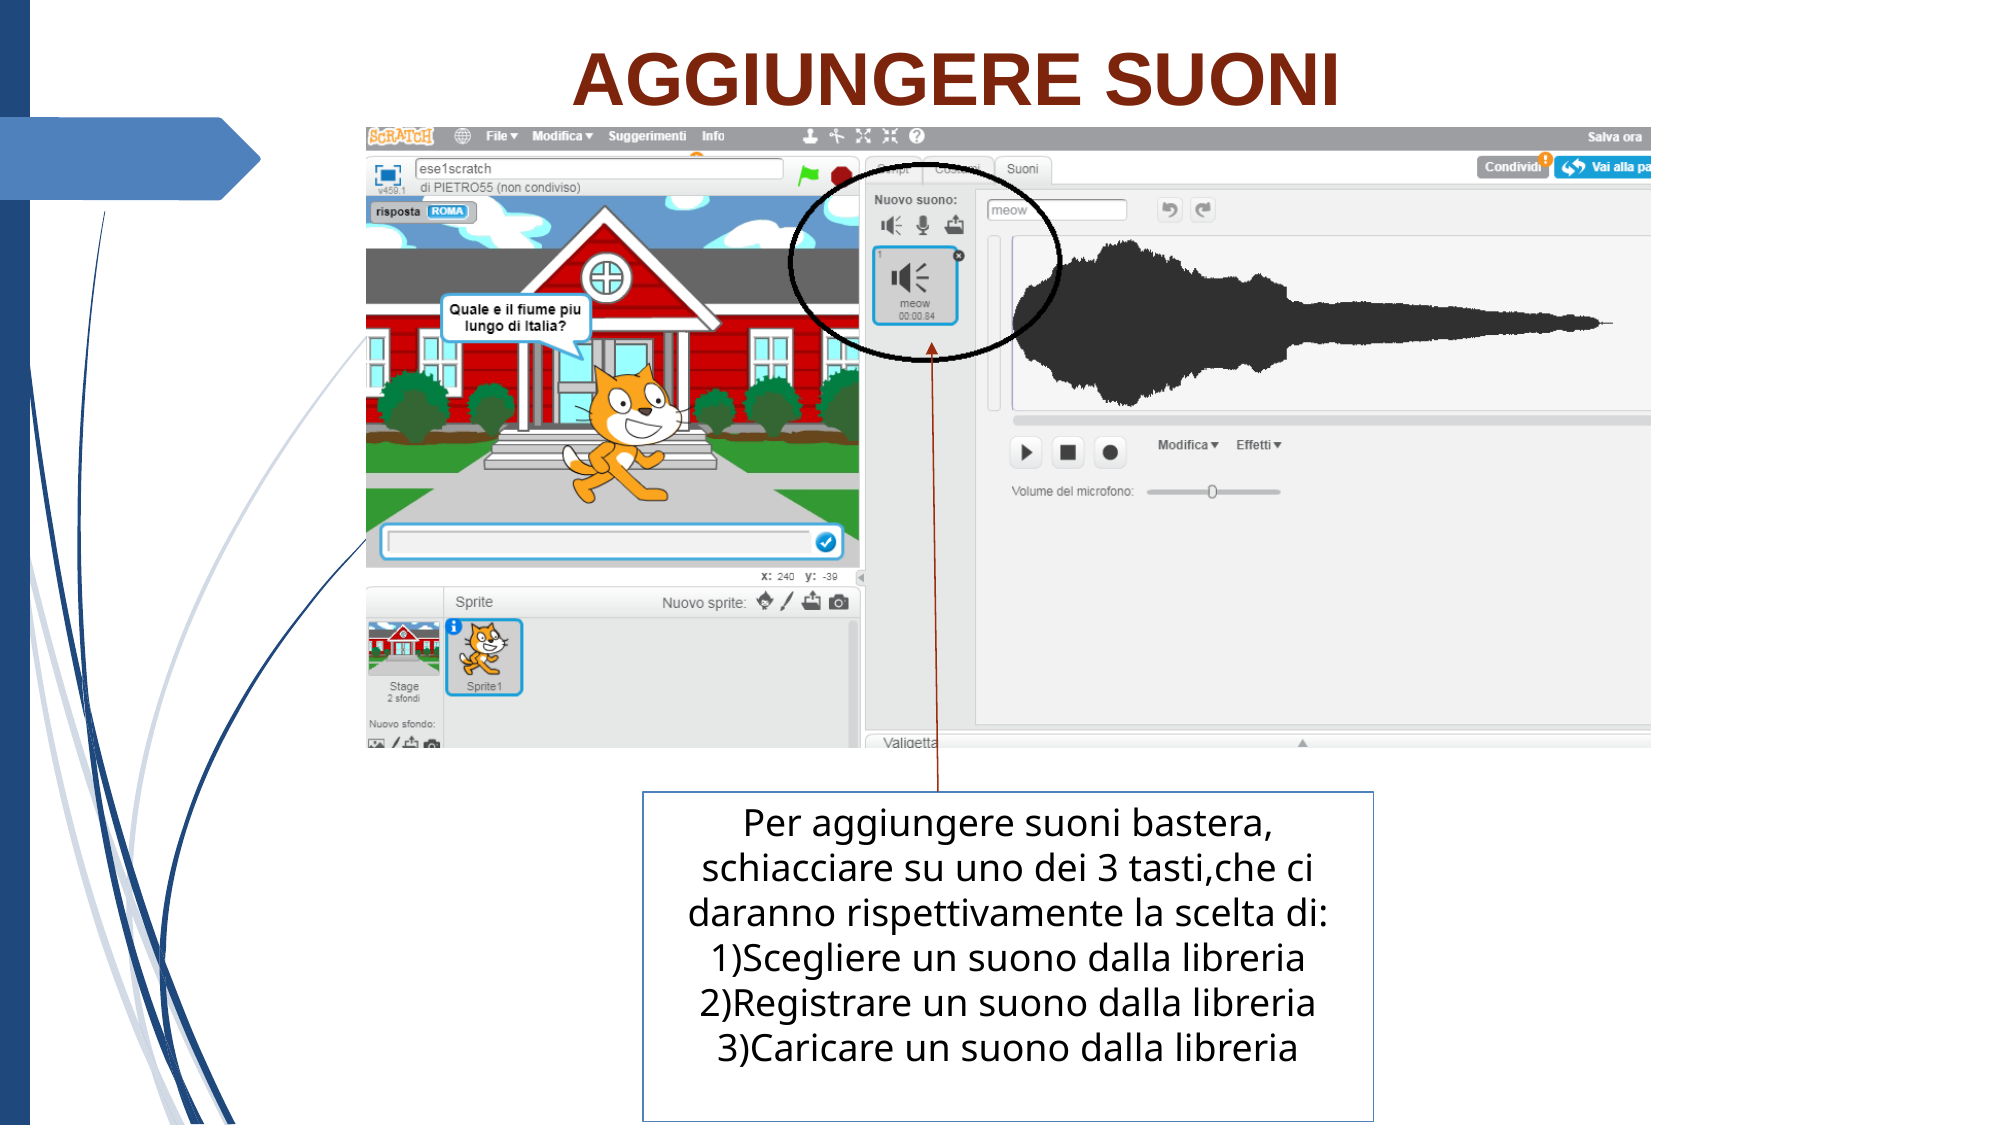

AGGIUNGERE SUONI
Per aggiungere suoni bastera, schiacciare su uno dei 3 tasti,che ci daranno rispettivamente la scelta di:
1)Scegliere un suono dalla libreria
2)Registrare un suono dalla libreria
3)Caricare un suono dalla libreria